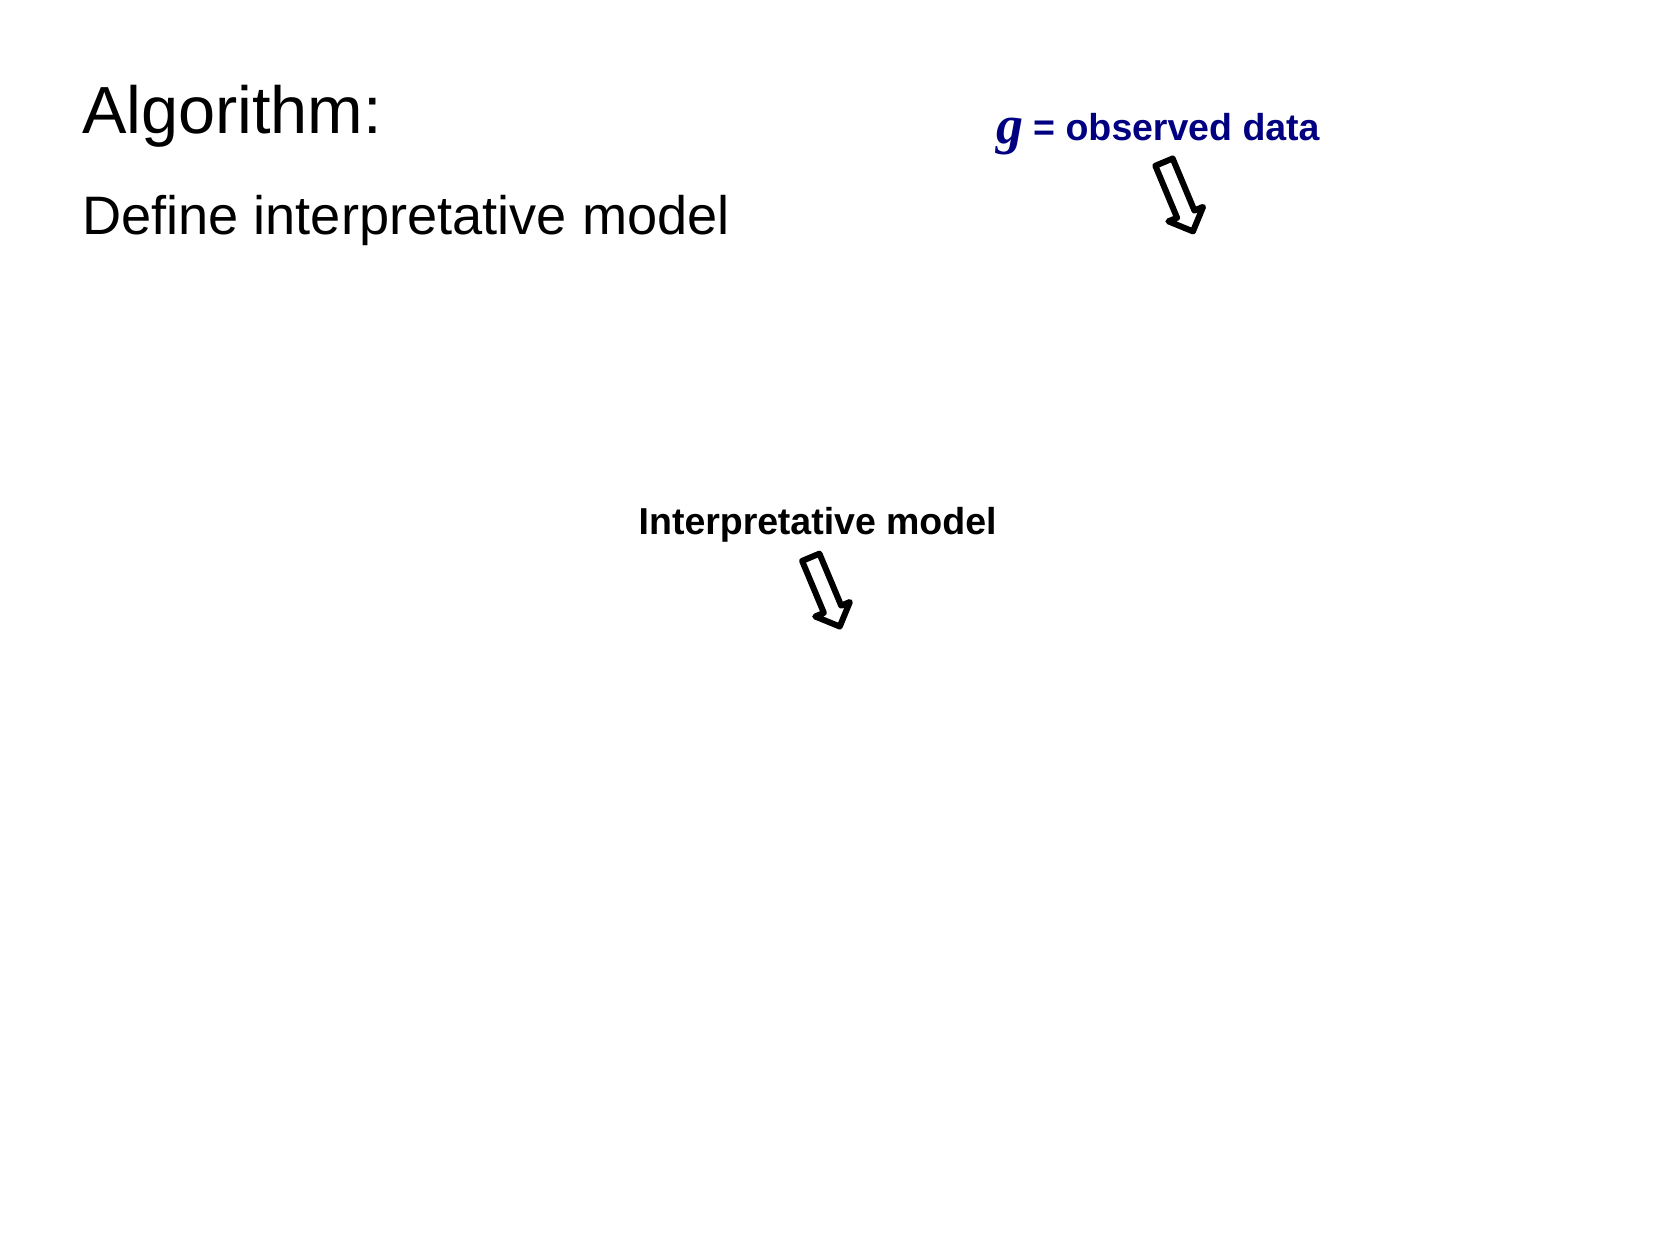

Algorithm:
= observed data
Define interpretative model
Interpretative model